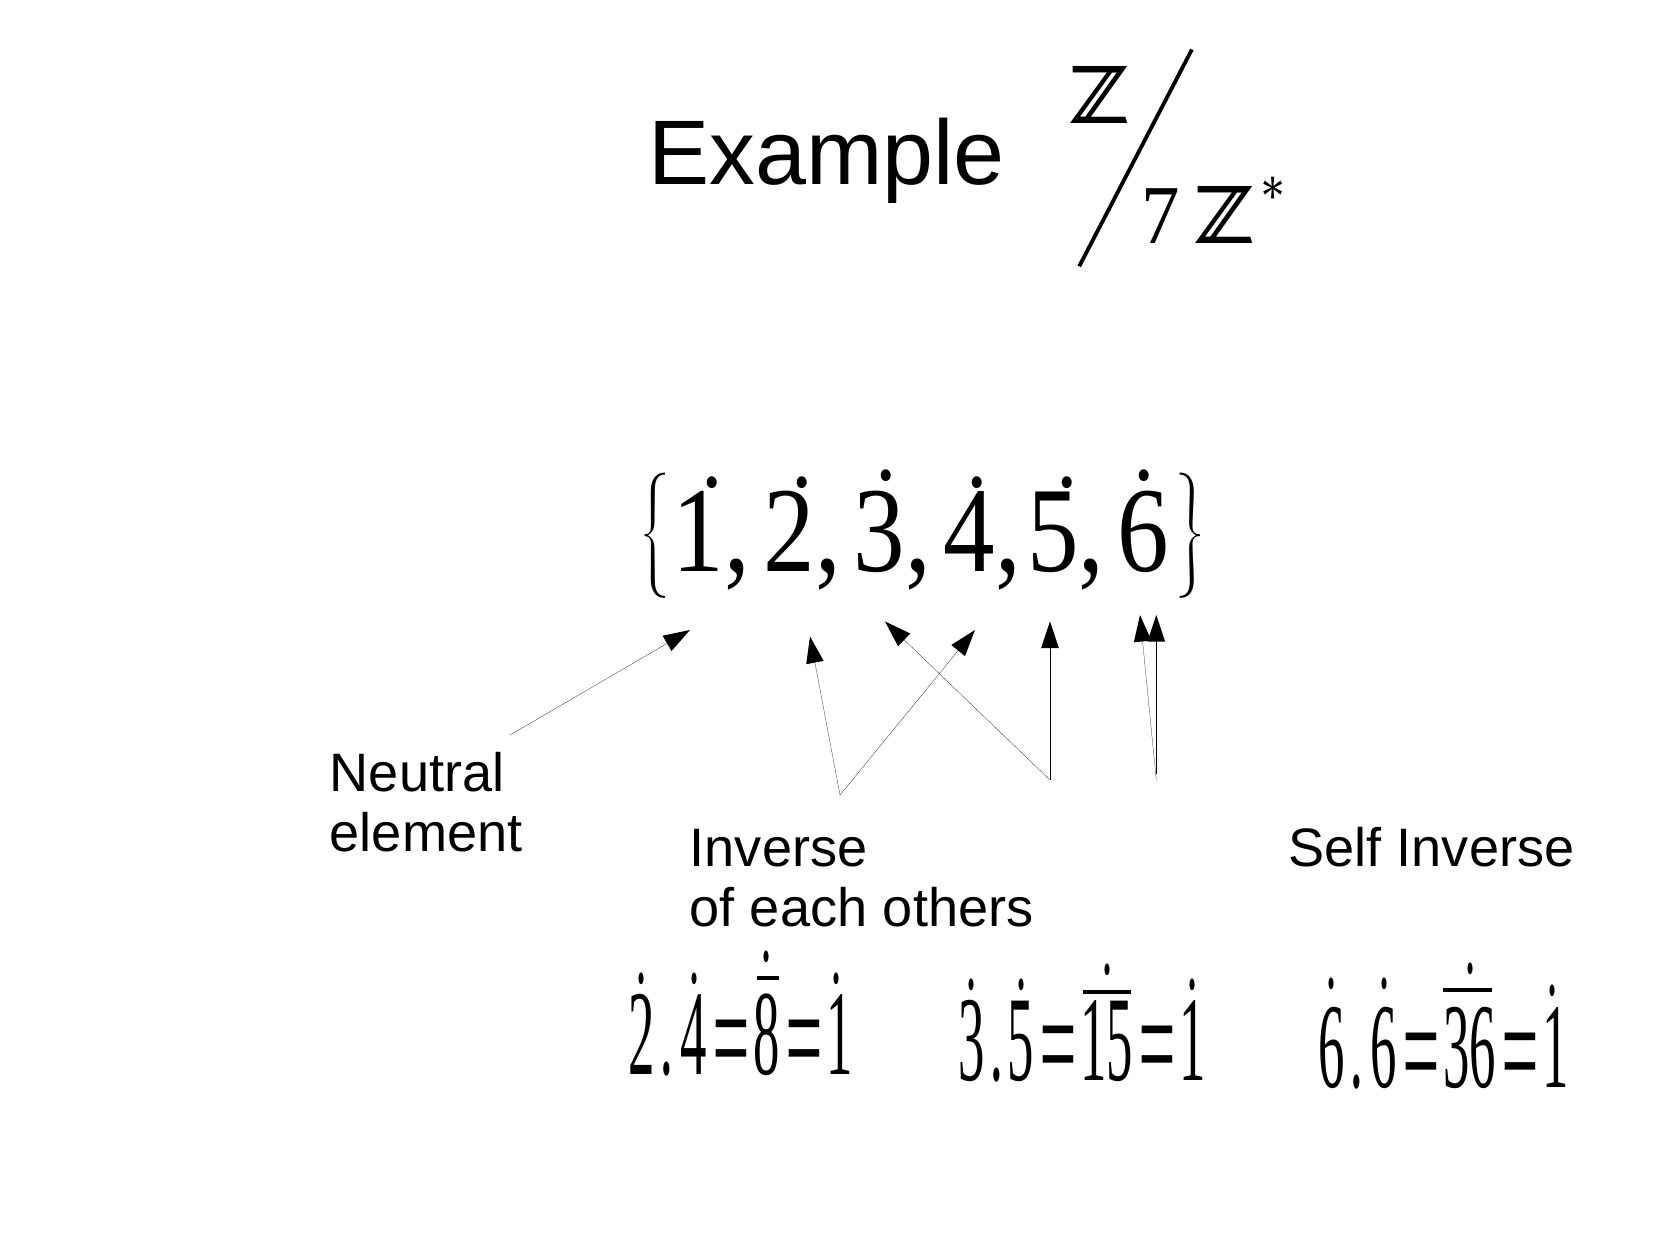

# Example
Neutral
element
Inverse
of each others
Self Inverse